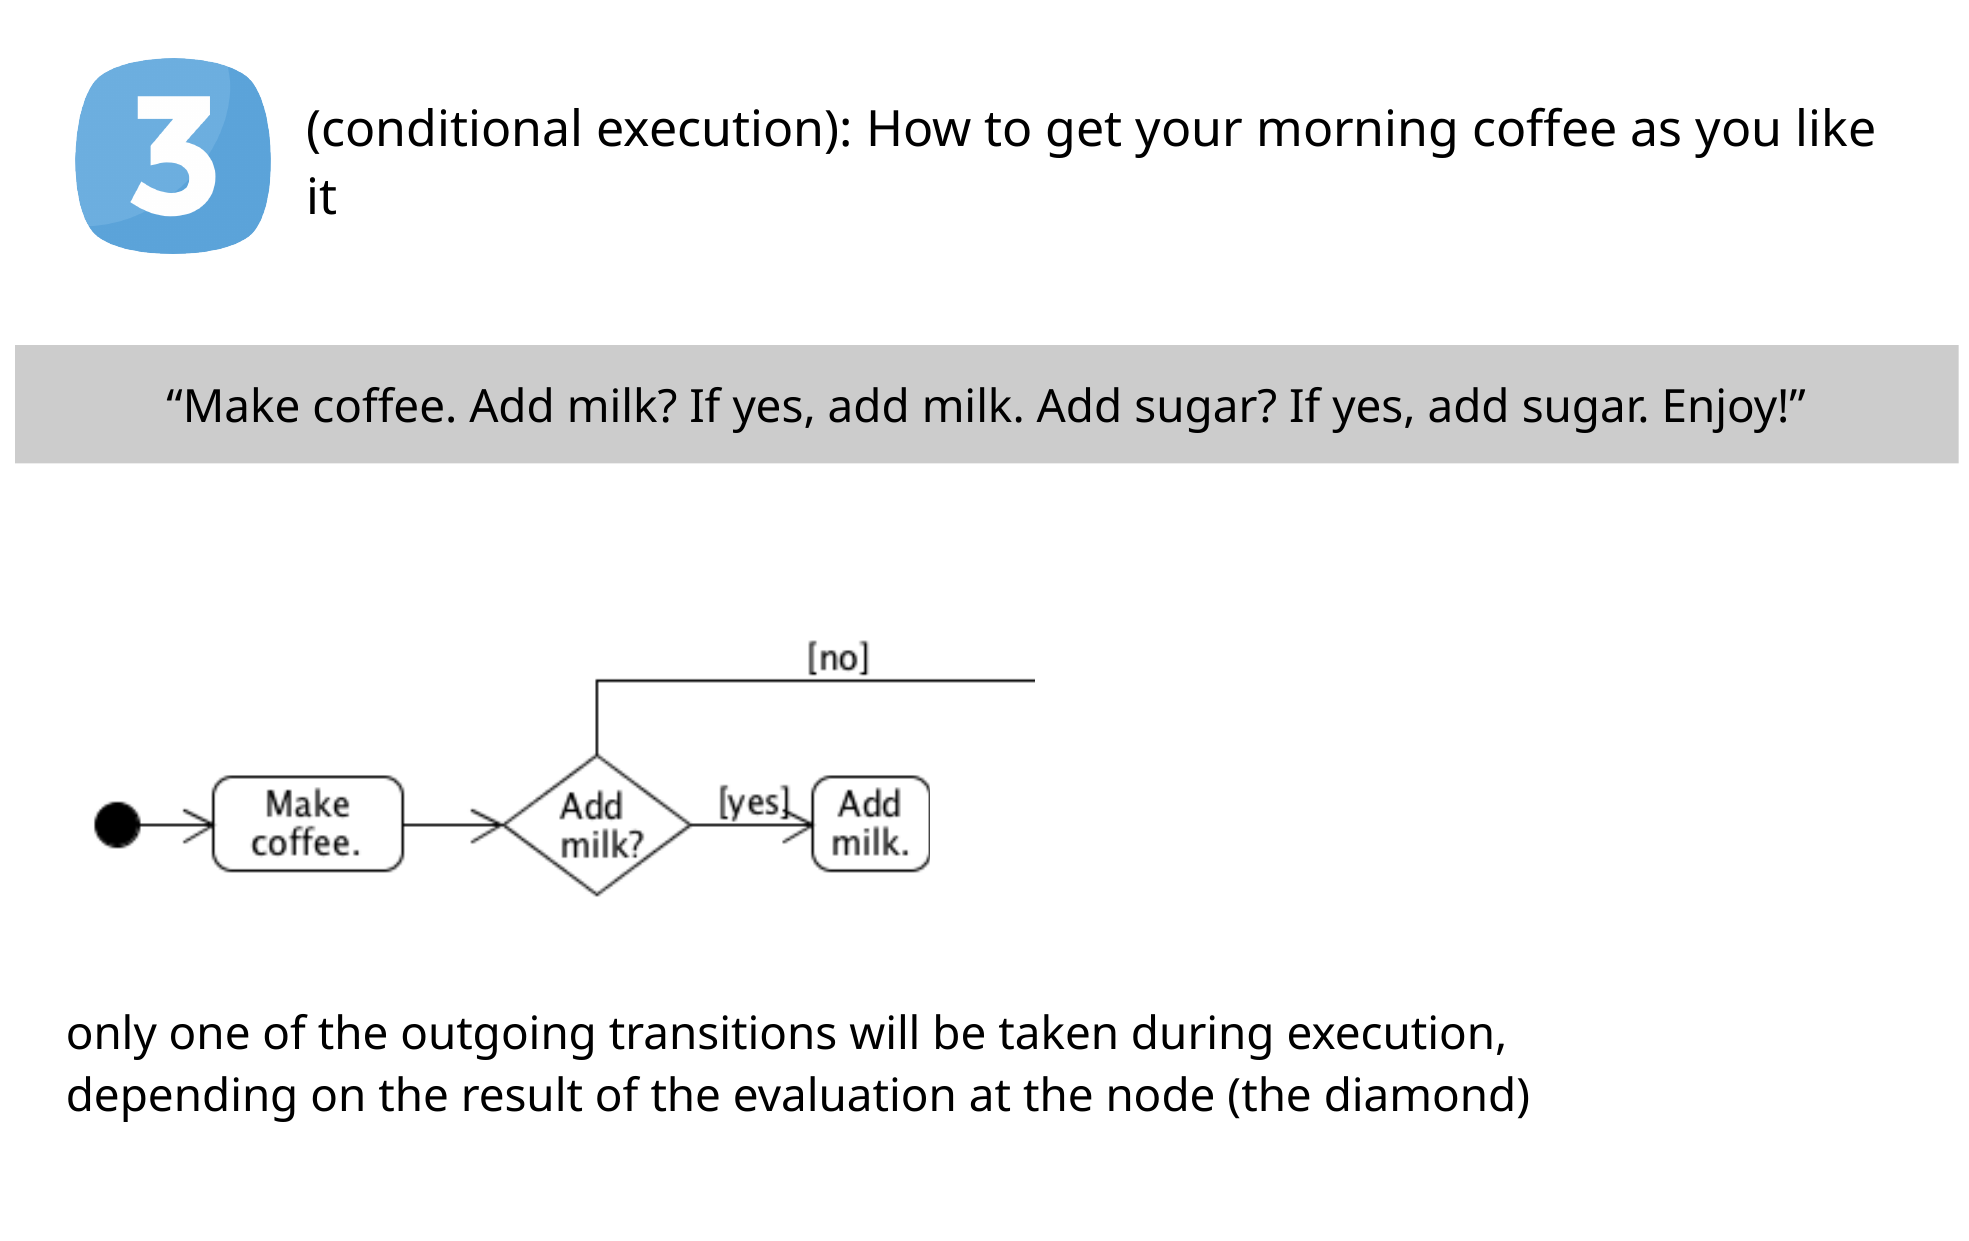

(conditional execution): How to get your morning coffee as you like it
“Make coffee. Add milk? If yes, add milk. Add sugar? If yes, add sugar. Enjoy!”
only one of the outgoing transitions will be taken during execution,
depending on the result of the evaluation at the node (the diamond)